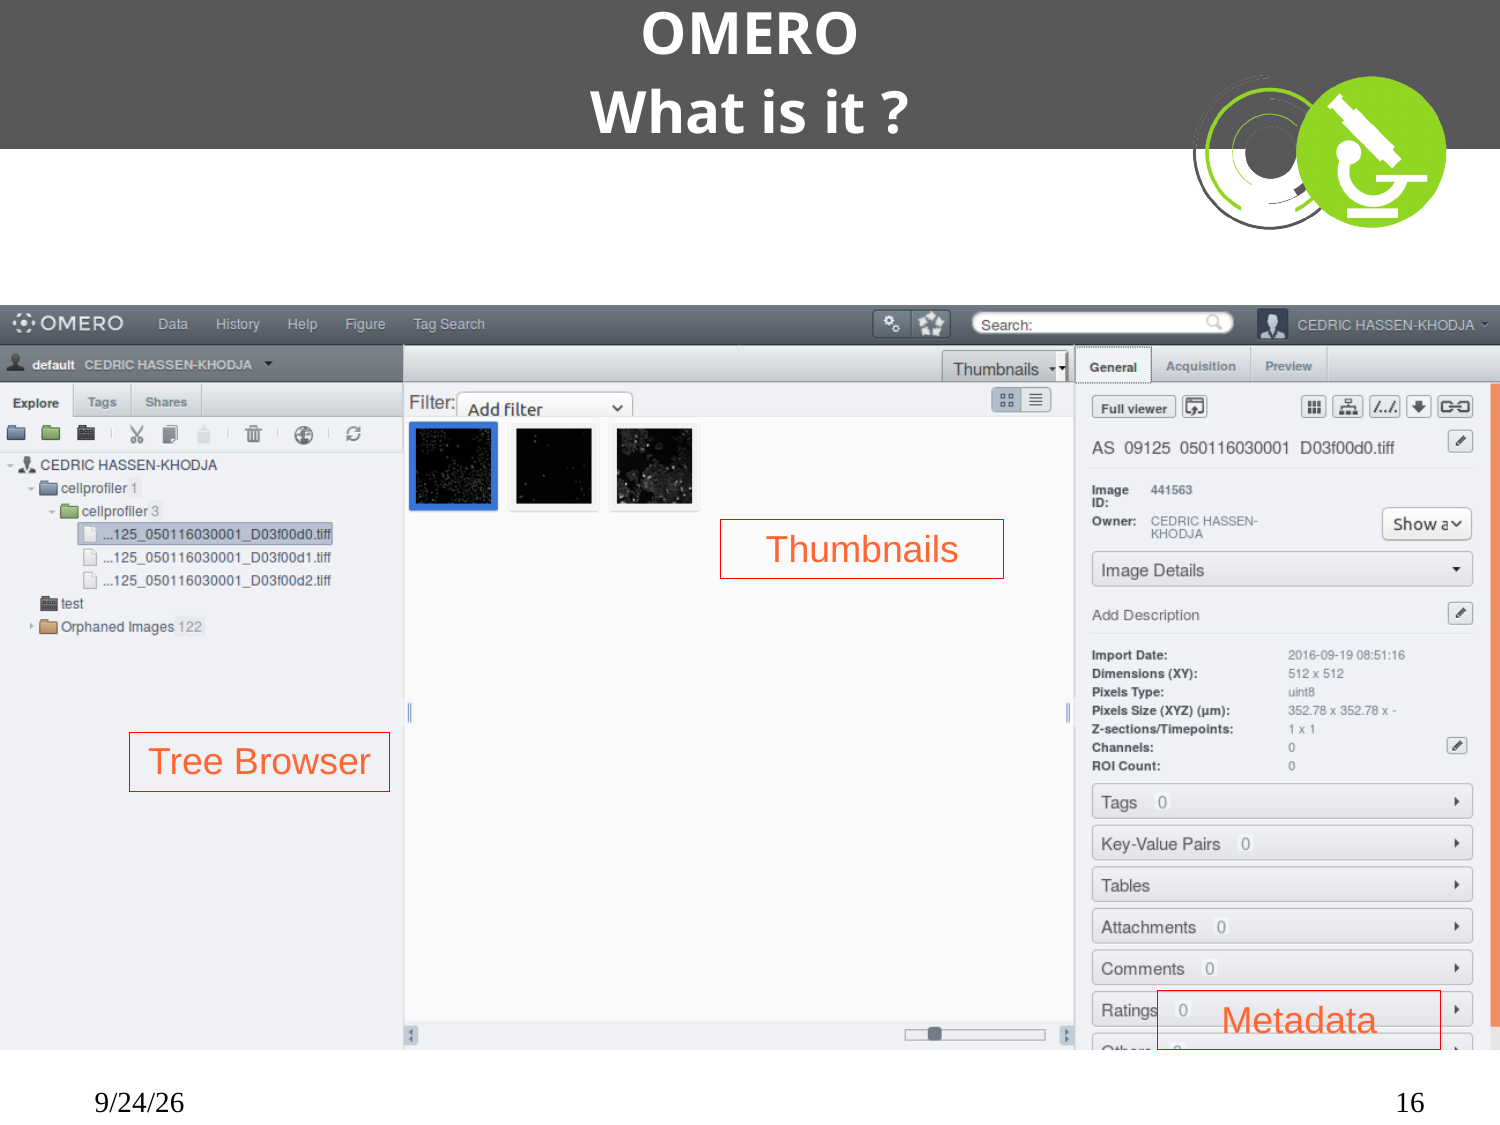

# OMERO What is it ?
Thumbnails
Tree Browser
Metadata
16